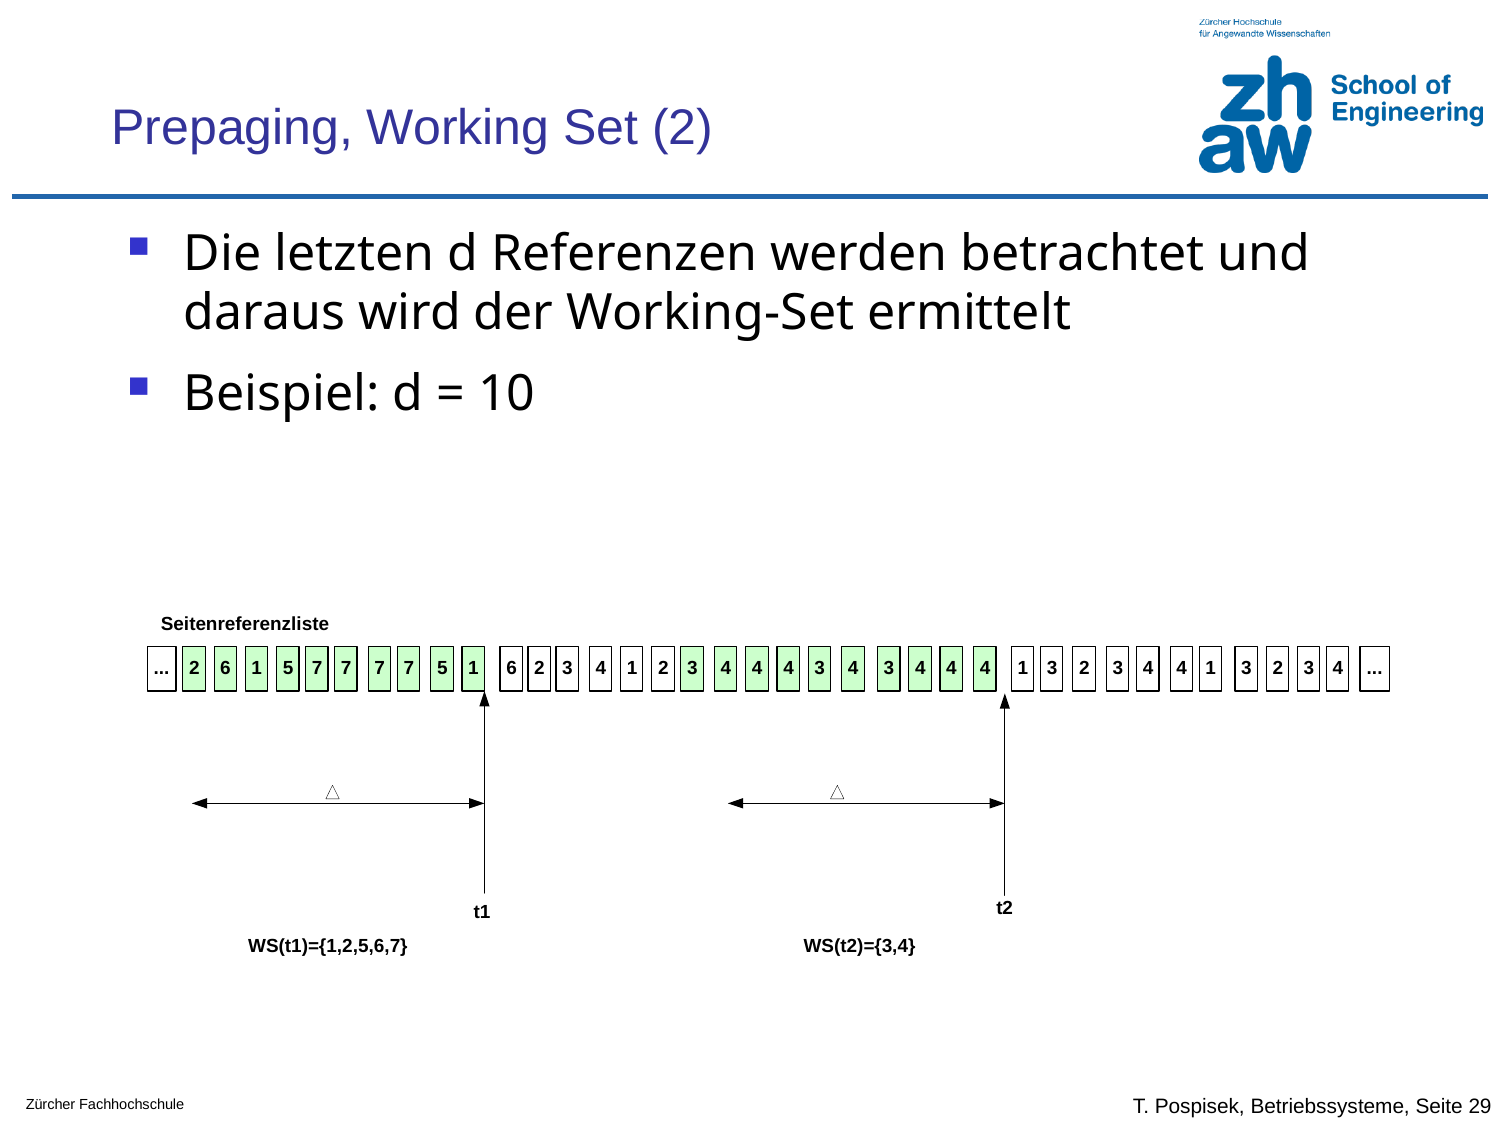

# Prepaging, Working Set (2)
Die letzten d Referenzen werden betrachtet und daraus wird der Working-Set ermittelt
Beispiel: d = 10